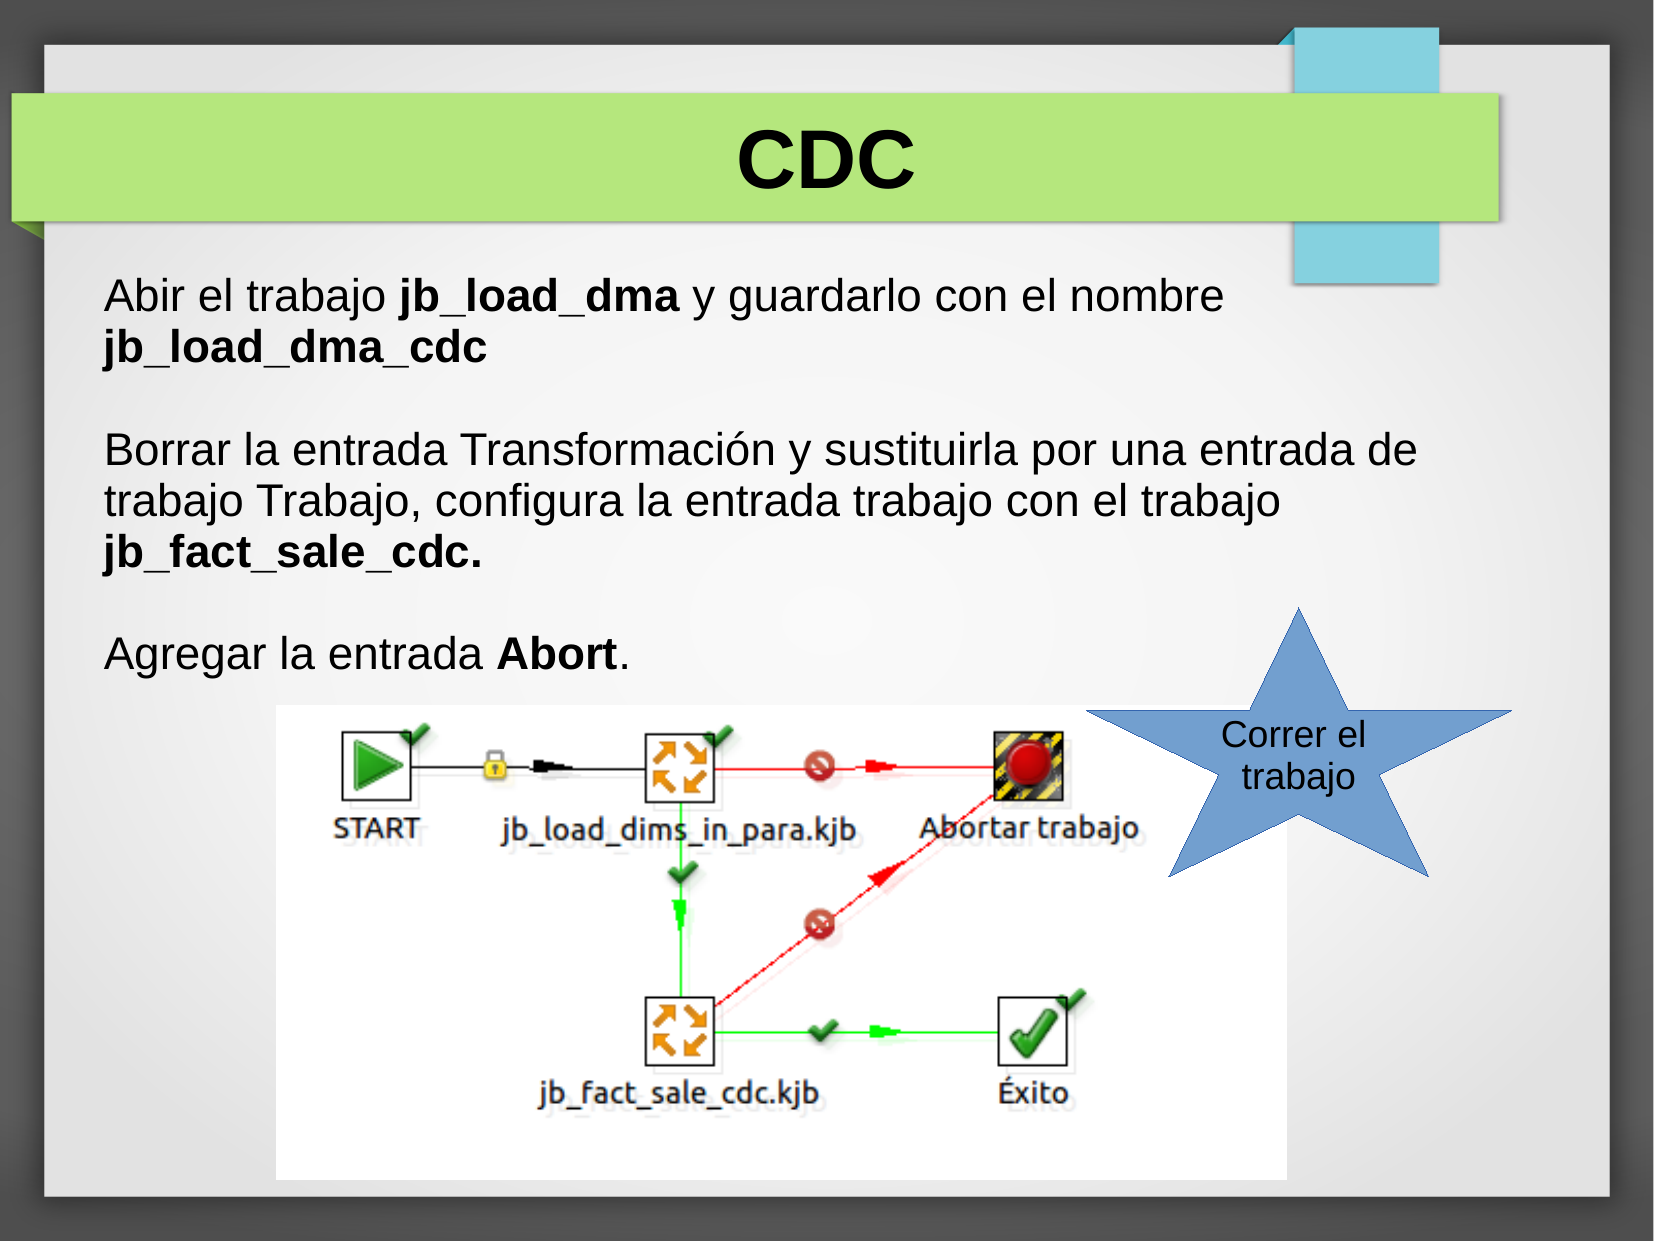

# CDC
Abir el trabajo jb_load_dma y guardarlo con el nombre jb_load_dma_cdc
Borrar la entrada Transformación y sustituirla por una entrada de trabajo Trabajo, configura la entrada trabajo con el trabajo jb_fact_sale_cdc.
Agregar la entrada Abort.
Correr el
trabajo